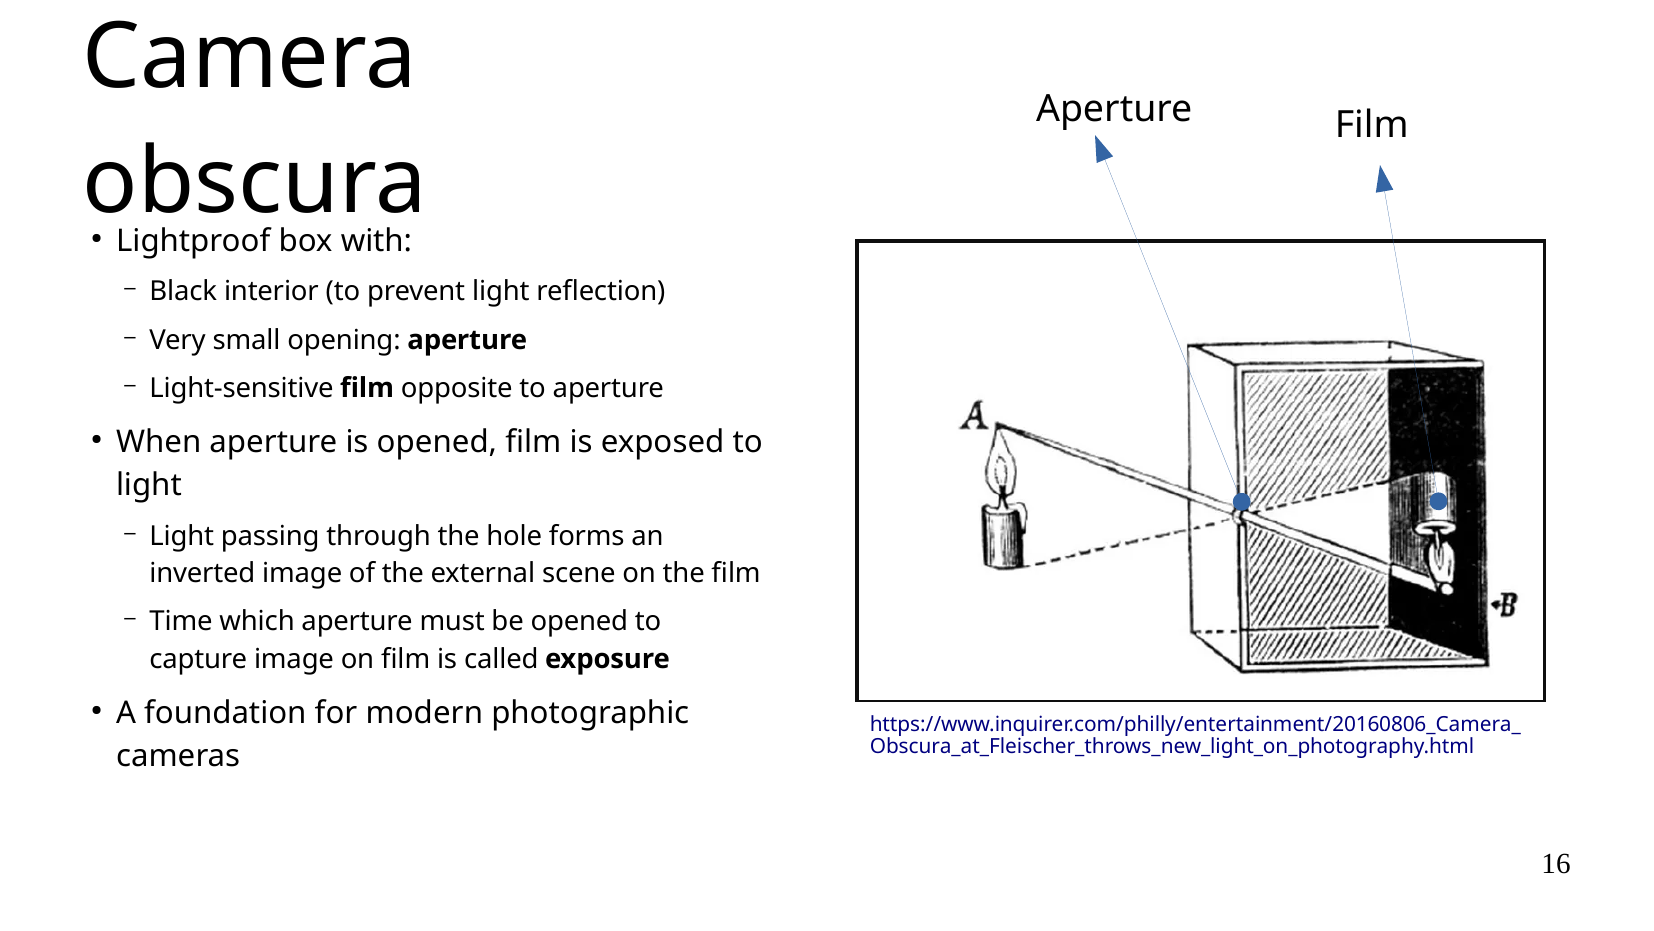

# Camera obscura
Aperture
Film
Lightproof box with:
Black interior (to prevent light reflection)
Very small opening: aperture
Light-sensitive film opposite to aperture
When aperture is opened, film is exposed to light
Light passing through the hole forms an inverted image of the external scene on the film
Time which aperture must be opened to capture image on film is called exposure
A foundation for modern photographic cameras
https://www.inquirer.com/philly/entertainment/20160806_Camera_Obscura_at_Fleischer_throws_new_light_on_photography.html
16